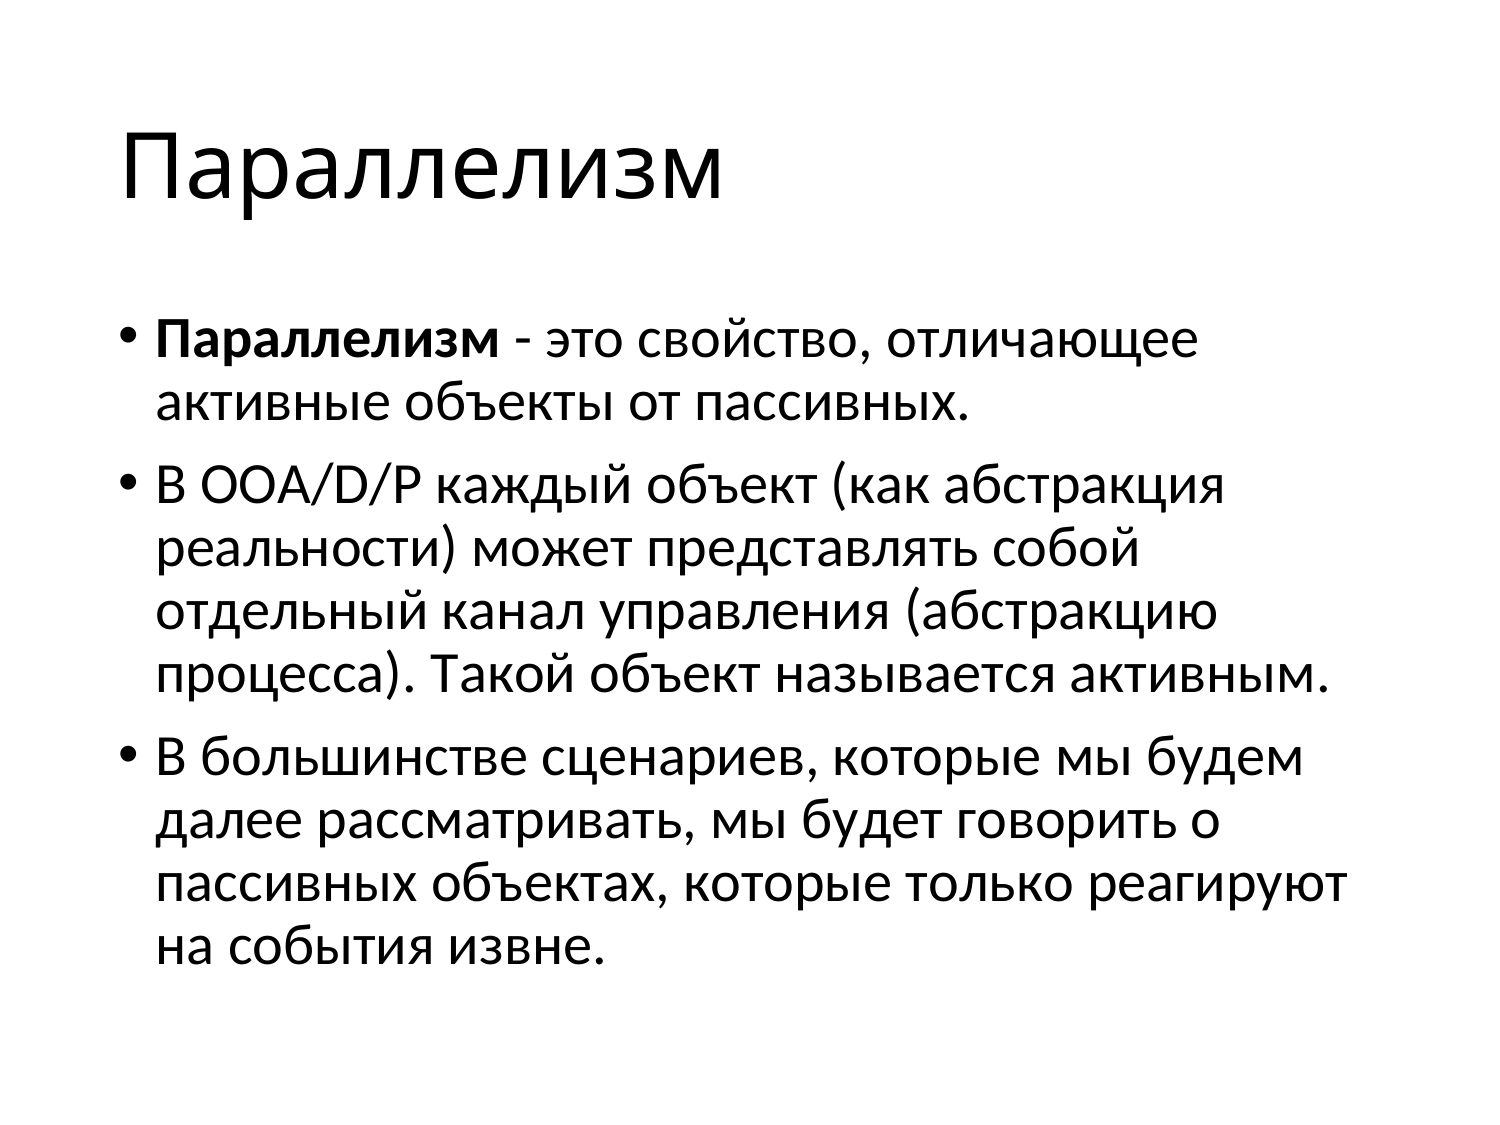

# Параллелизм
Параллелизм - это свойство, отличающее активные объекты от пассивных.
В ООA/D/P каждый объект (как абстракция реальности) может представлять собой отдельный канал управления (абстракцию процесса). Такой объект называется активным.
В большинстве сценариев, которые мы будем далее рассматривать, мы будет говорить о пассивных объектах, которые только реагируют на события извне.